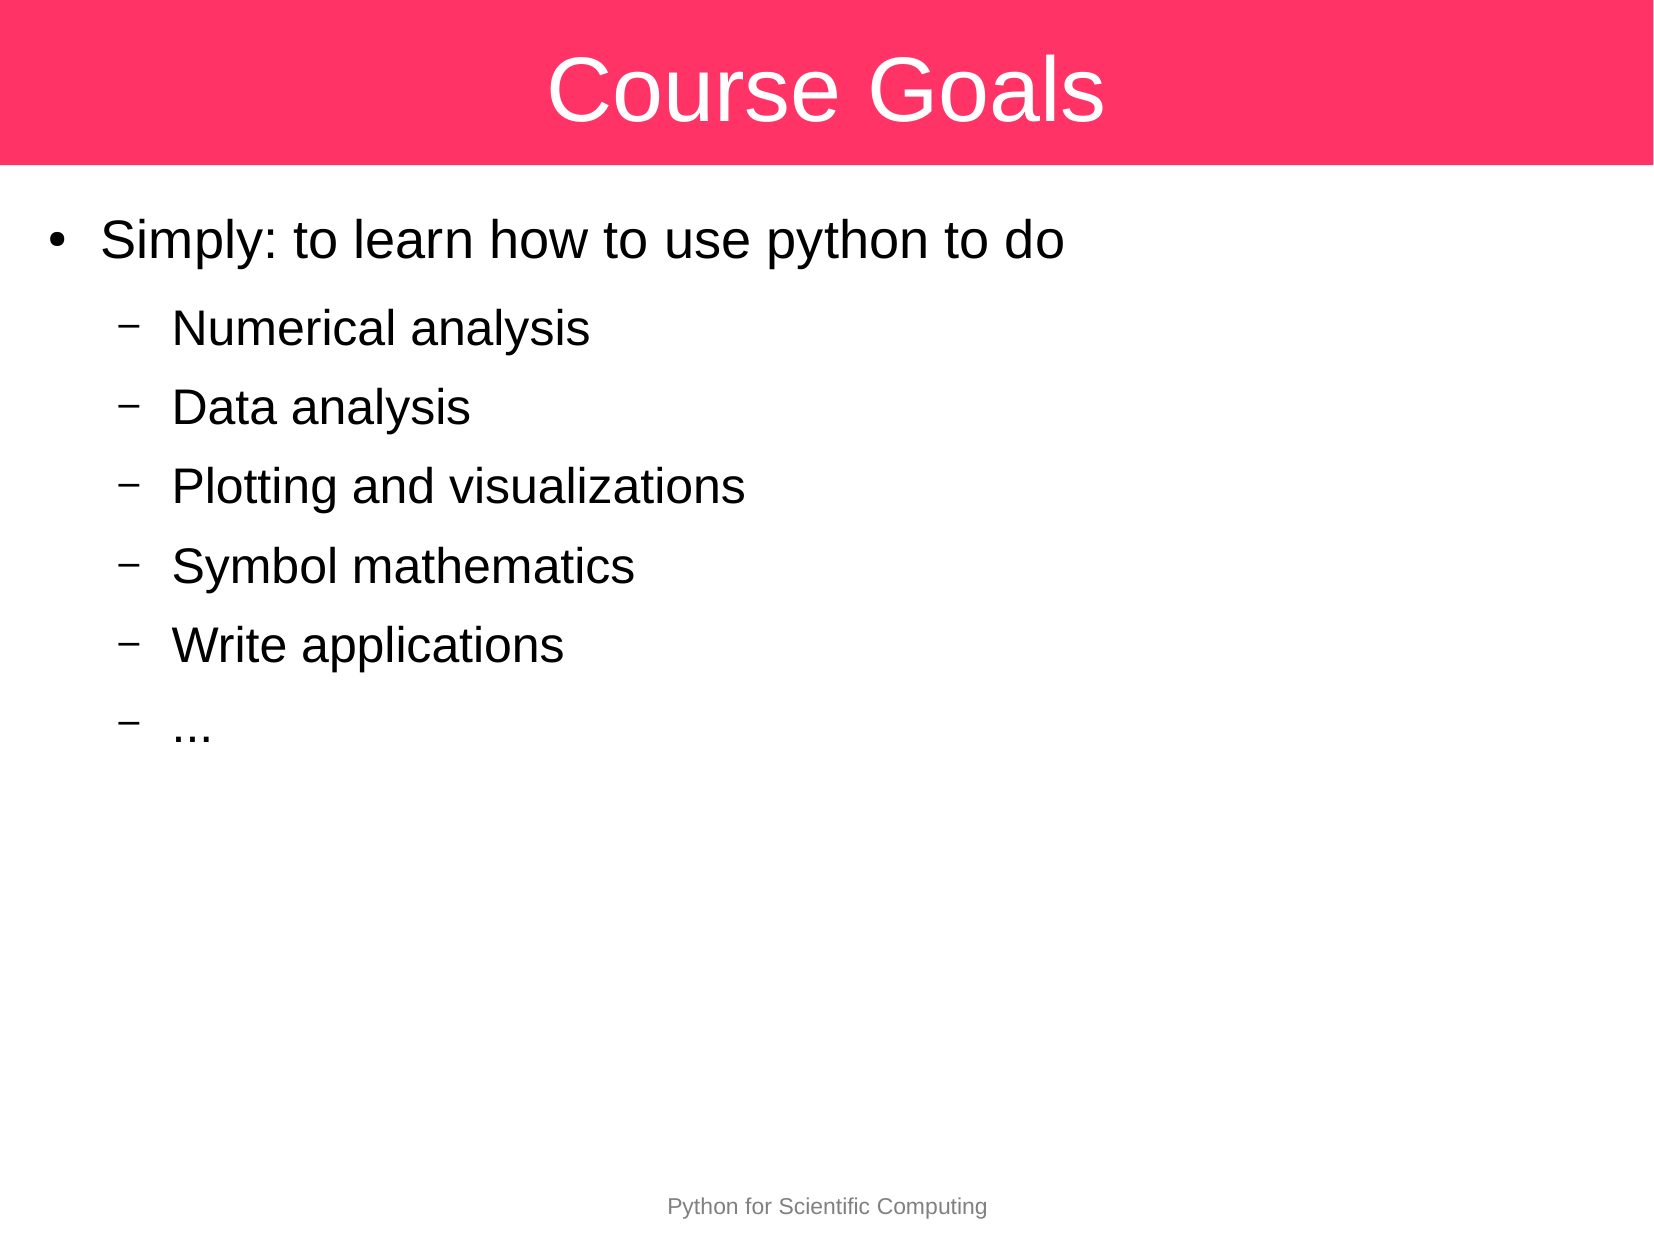

# Course Goals
Simply: to learn how to use python to do
Numerical analysis
Data analysis
Plotting and visualizations
Symbol mathematics
Write applications
...